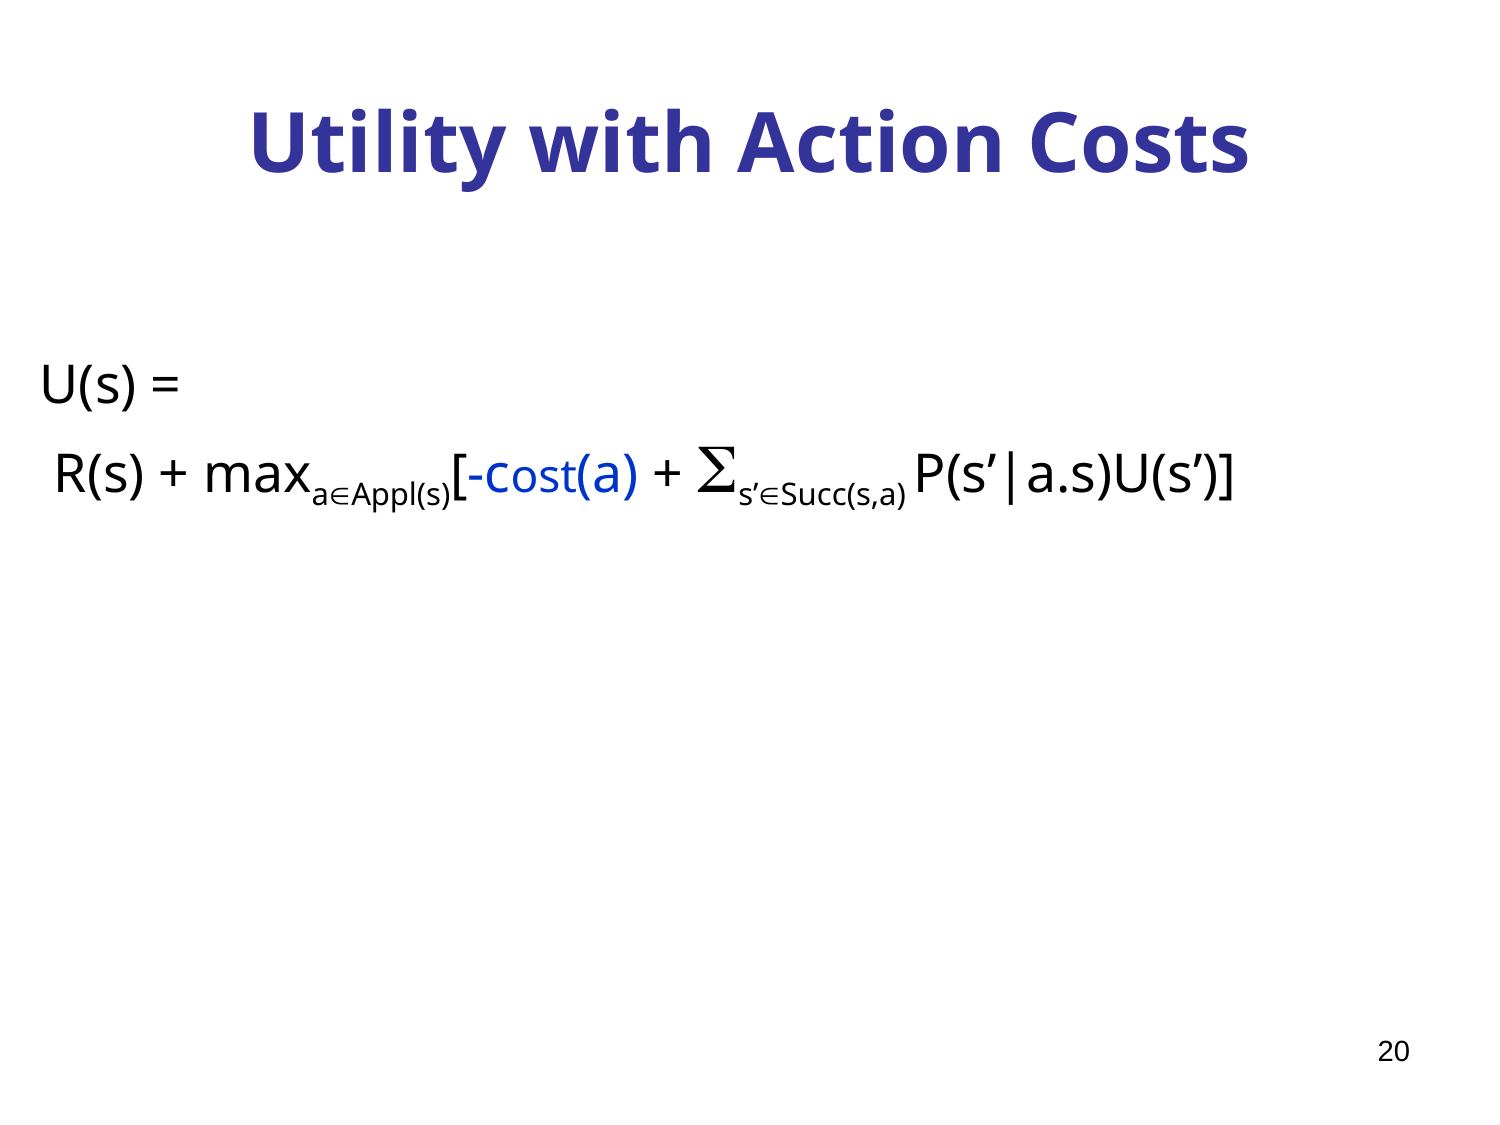

Utility with Action Costs
# U(s) =
 R(s) + maxaAppl(s)[-cost(a) + s’Succ(s,a) P(s’|a.s)U(s’)]